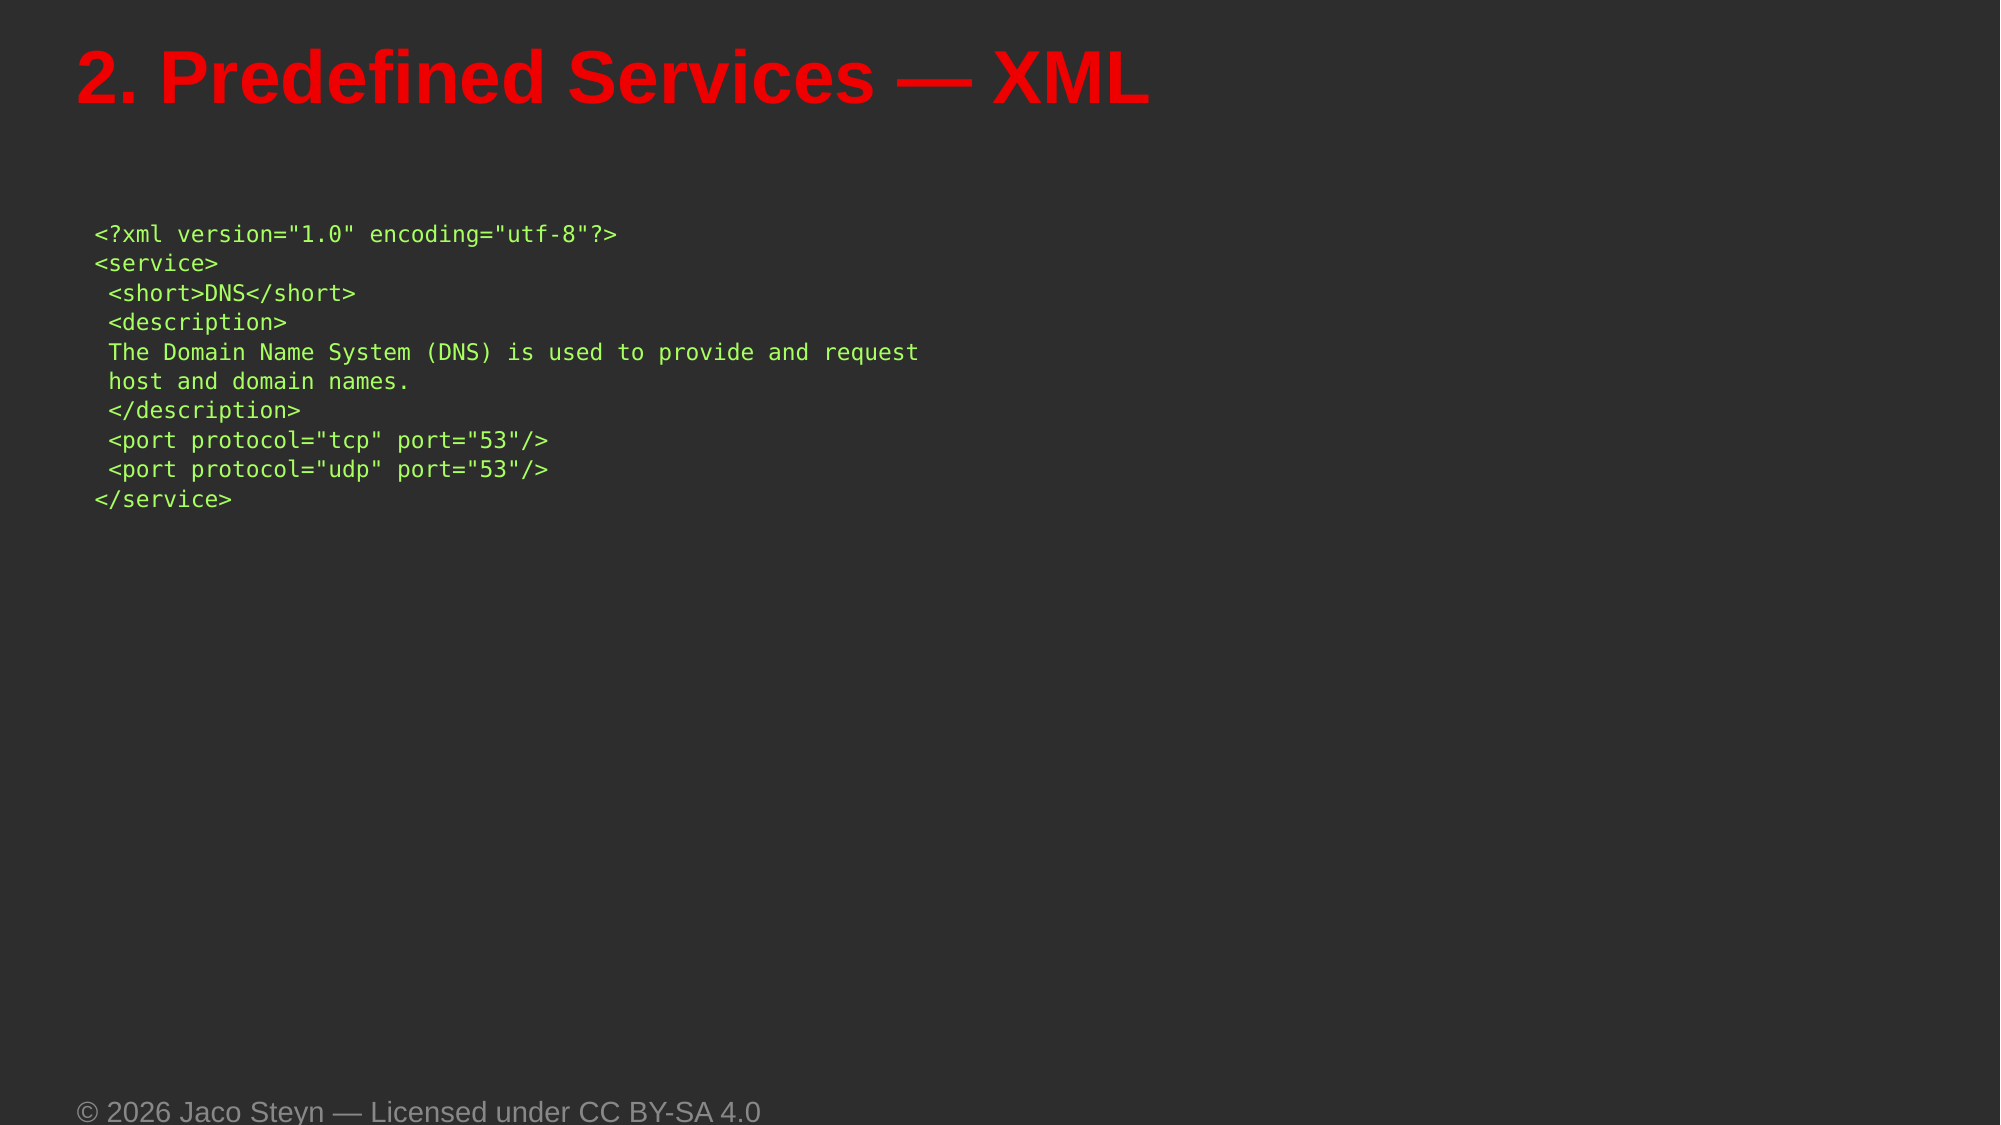

2. Predefined Services — XML
<?xml version="1.0" encoding="utf-8"?>
<service>
 <short>DNS</short>
 <description>
 The Domain Name System (DNS) is used to provide and request
 host and domain names.
 </description>
 <port protocol="tcp" port="53"/>
 <port protocol="udp" port="53"/>
</service>
© 2026 Jaco Steyn — Licensed under CC BY-SA 4.0